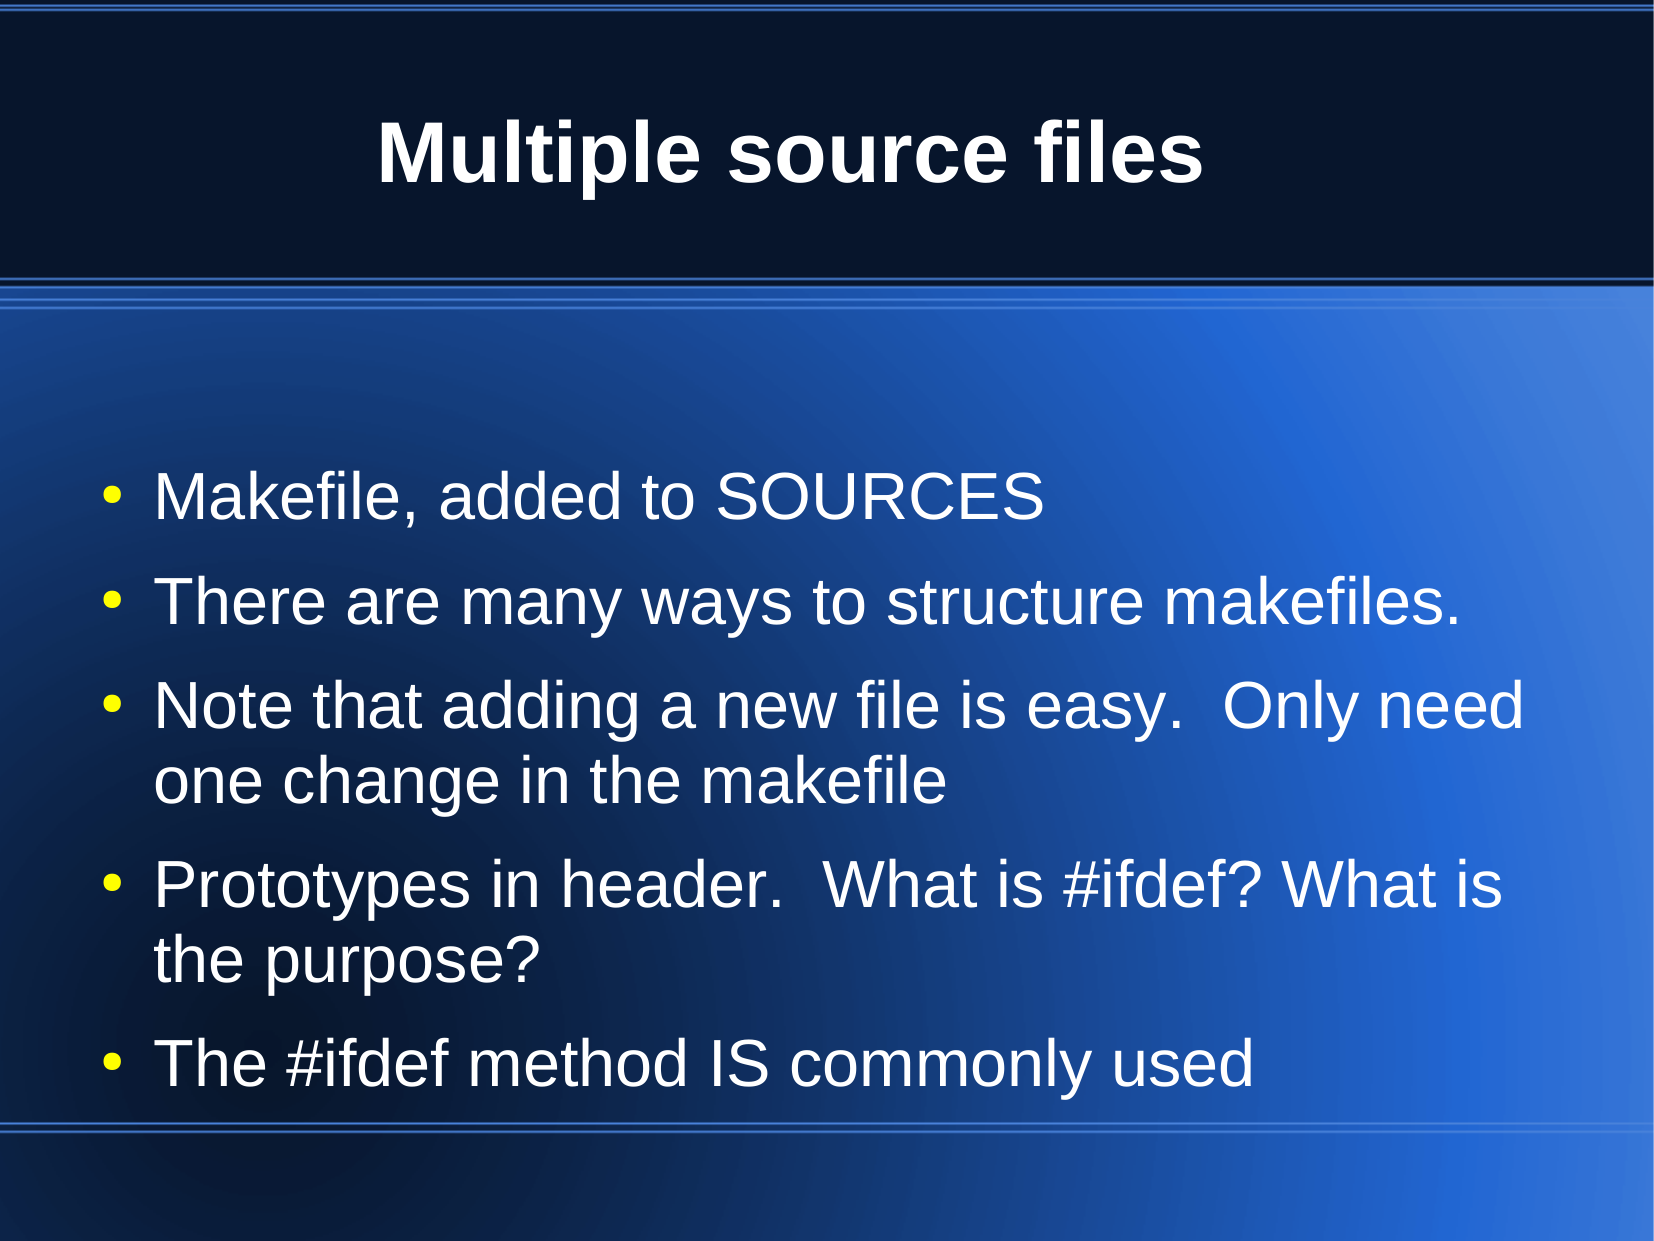

# Multiple source files
Makefile, added to SOURCES
There are many ways to structure makefiles.
Note that adding a new file is easy. Only need one change in the makefile
Prototypes in header. What is #ifdef? What is the purpose?
The #ifdef method IS commonly used